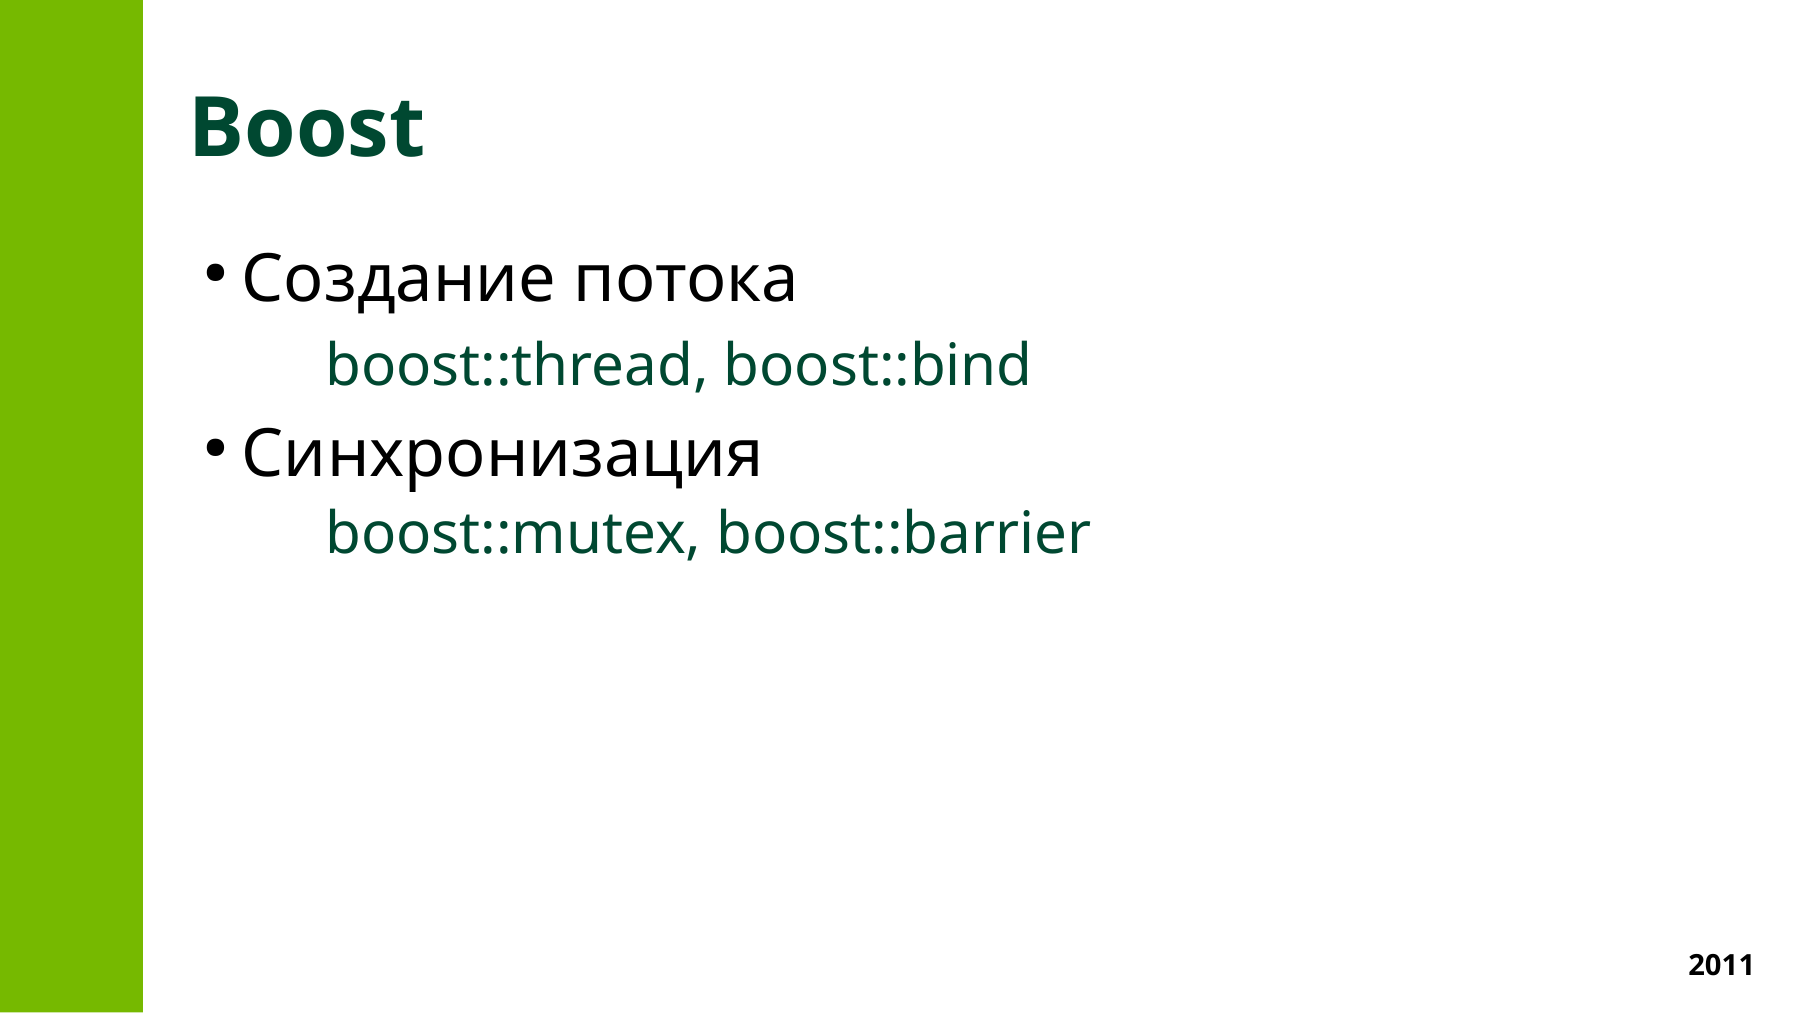

Boost
# Создание потока
boost::thread, boost::bind
Синхронизация
boost::mutex, boost::barrier